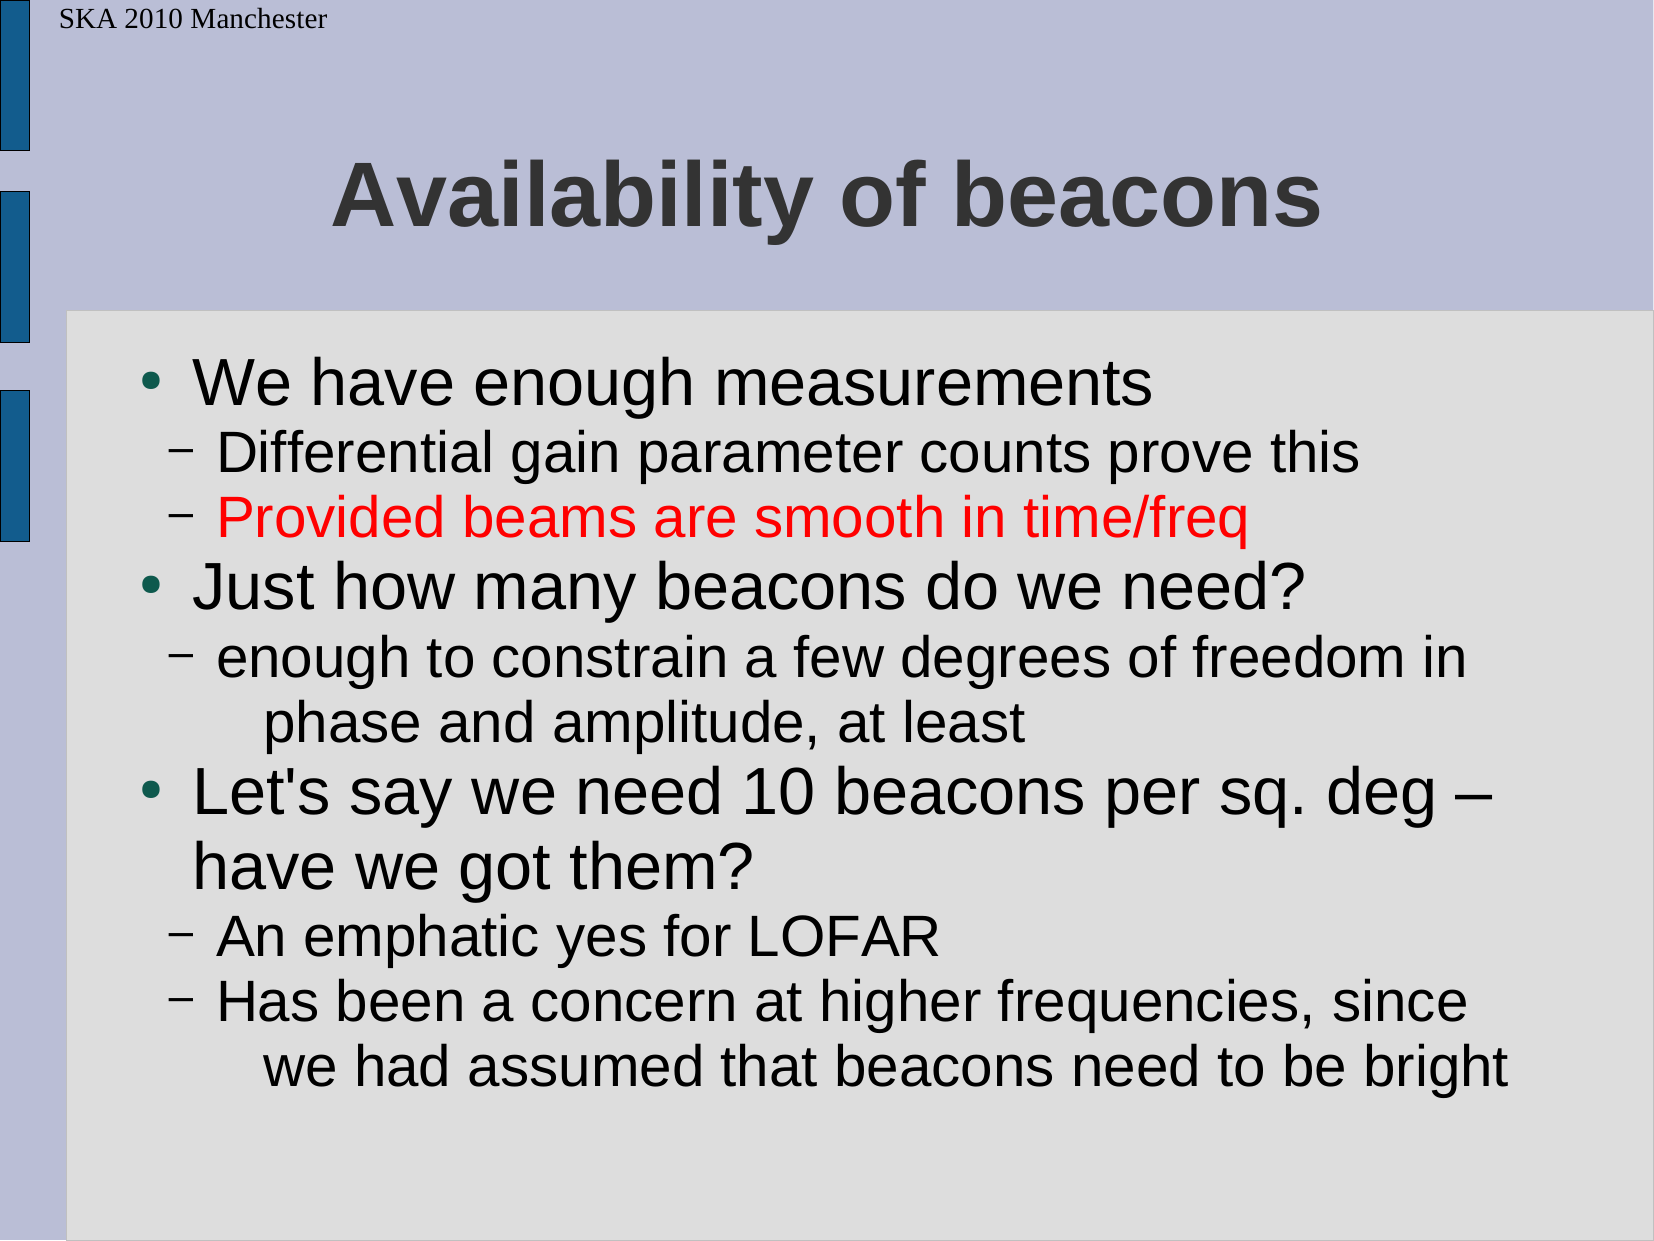

SKA 2010 Manchester
# Availability of beacons
We have enough measurements
Differential gain parameter counts prove this
Provided beams are smooth in time/freq
Just how many beacons do we need?
enough to constrain a few degrees of freedom in phase and amplitude, at least
Let's say we need 10 beacons per sq. deg – have we got them?
An emphatic yes for LOFAR
Has been a concern at higher frequencies, since we had assumed that beacons need to be bright